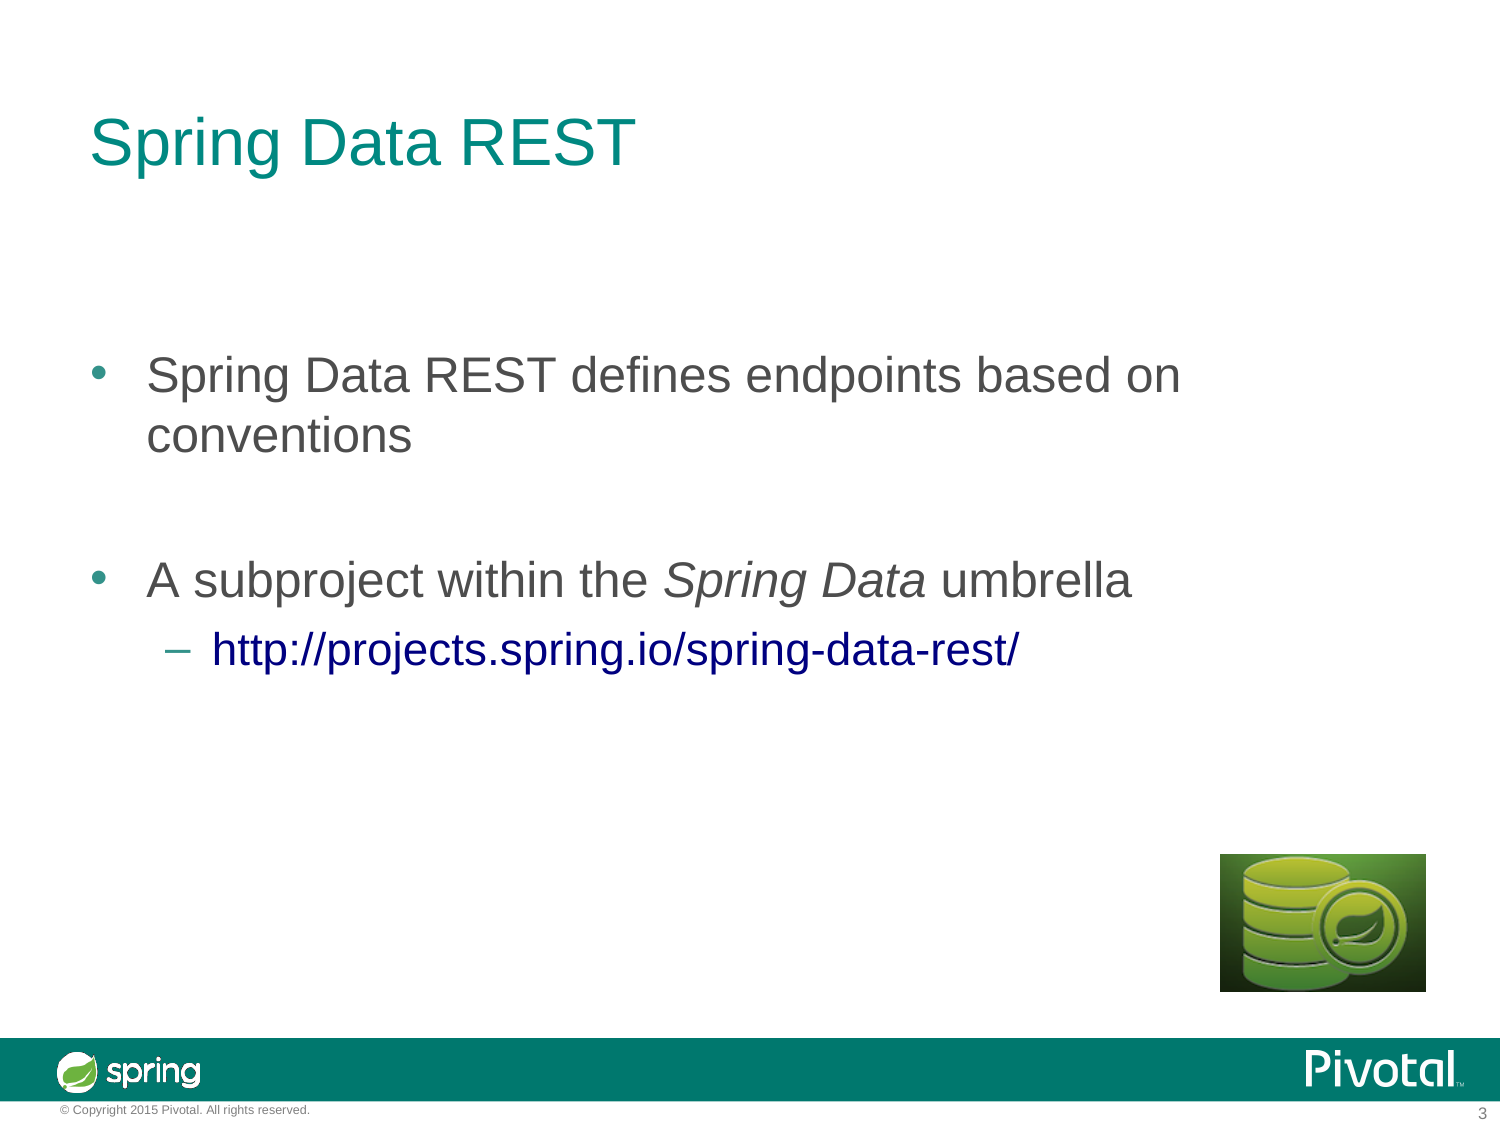

# Spring Data REST
Spring Data REST defines endpoints based on conventions
A subproject within the Spring Data umbrella
http://projects.spring.io/spring-data-rest/